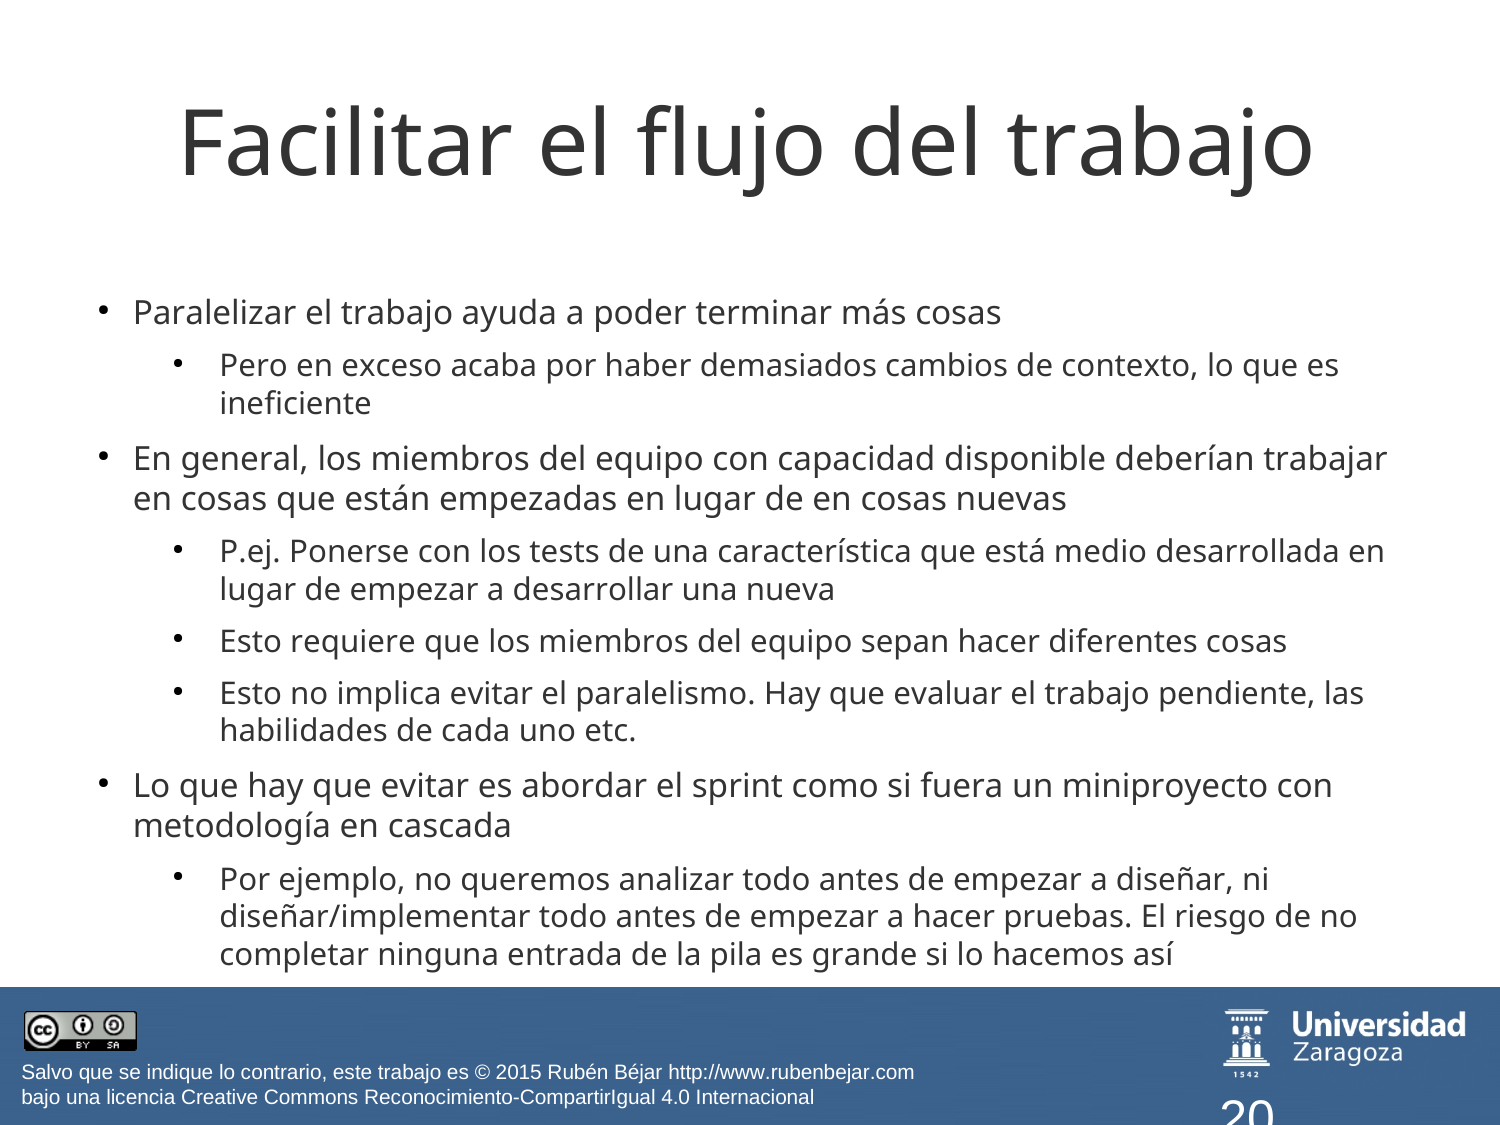

# Facilitar el flujo del trabajo
Paralelizar el trabajo ayuda a poder terminar más cosas
Pero en exceso acaba por haber demasiados cambios de contexto, lo que es ineficiente
En general, los miembros del equipo con capacidad disponible deberían trabajar en cosas que están empezadas en lugar de en cosas nuevas
P.ej. Ponerse con los tests de una característica que está medio desarrollada en lugar de empezar a desarrollar una nueva
Esto requiere que los miembros del equipo sepan hacer diferentes cosas
Esto no implica evitar el paralelismo. Hay que evaluar el trabajo pendiente, las habilidades de cada uno etc.
Lo que hay que evitar es abordar el sprint como si fuera un miniproyecto con metodología en cascada
Por ejemplo, no queremos analizar todo antes de empezar a diseñar, ni diseñar/implementar todo antes de empezar a hacer pruebas. El riesgo de no completar ninguna entrada de la pila es grande si lo hacemos así